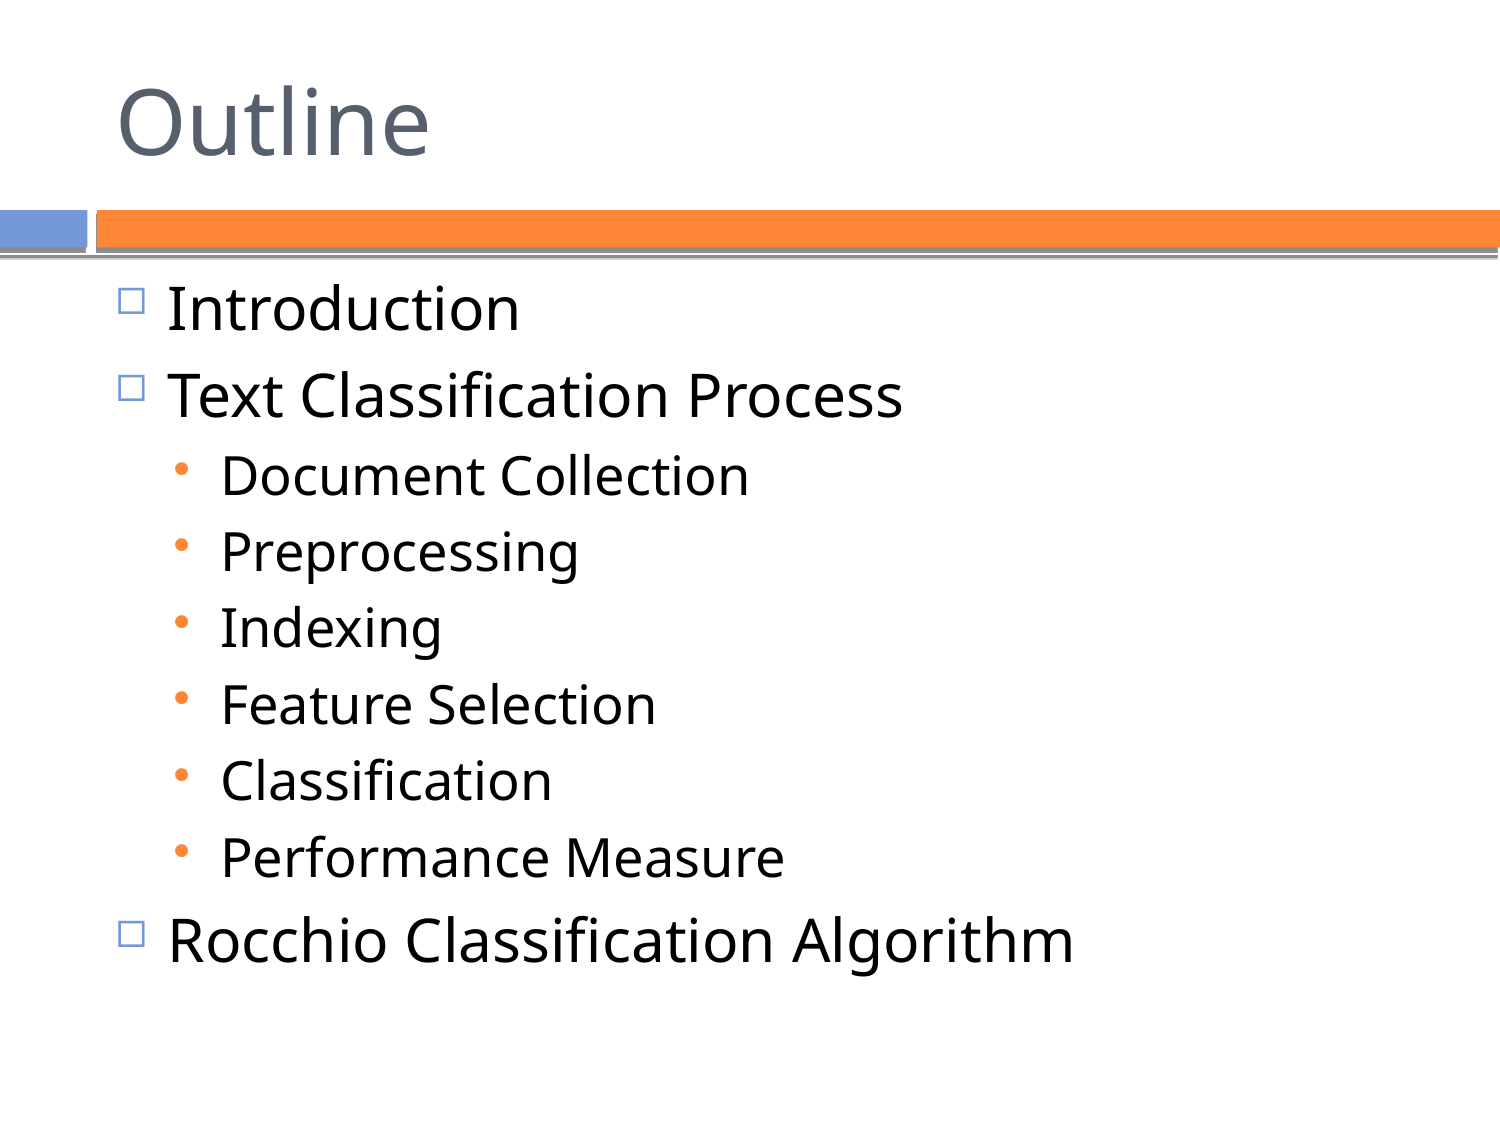

# Outline
Introduction
Text Classification Process
Document Collection
Preprocessing
Indexing
Feature Selection
Classification
Performance Measure
Rocchio Classification Algorithm